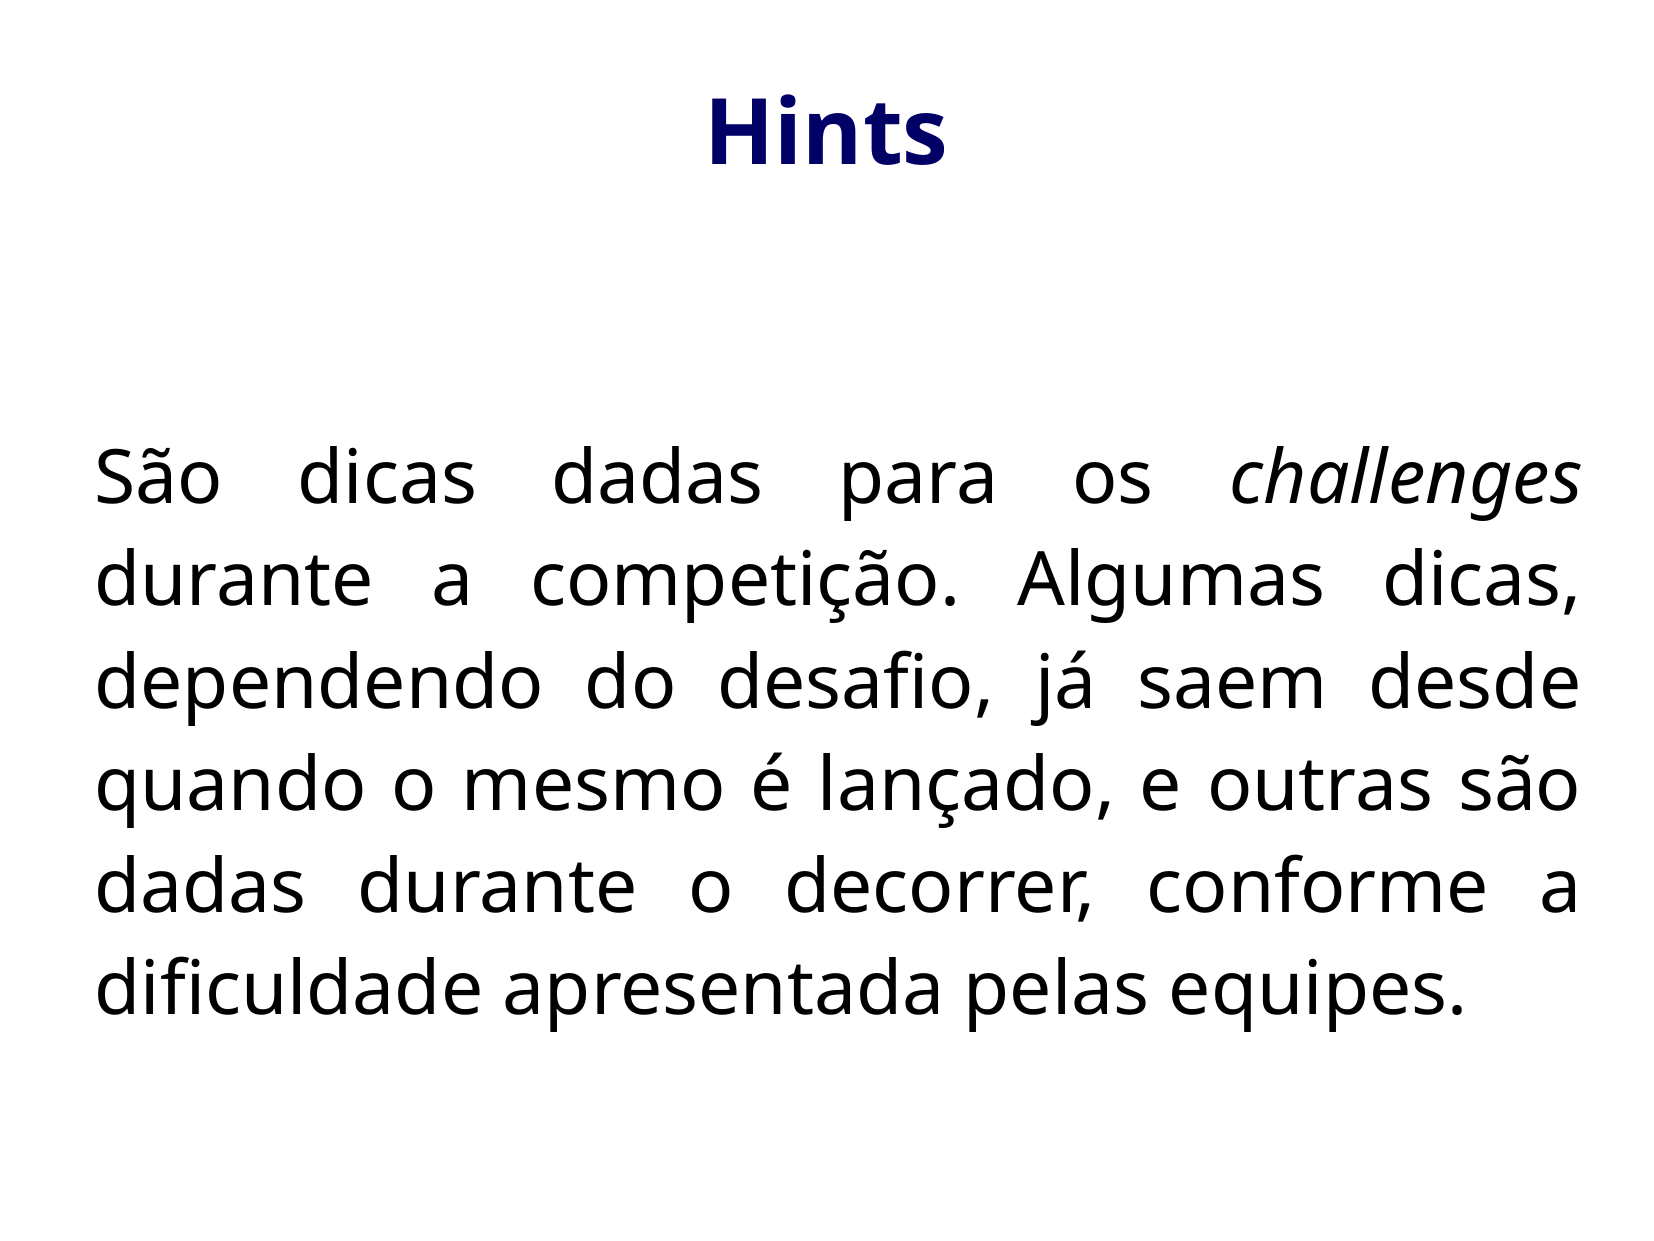

# Hints
São dicas dadas para os challenges durante a competição. Algumas dicas, dependendo do desafio, já saem desde quando o mesmo é lançado, e outras são dadas durante o decorrer, conforme a dificuldade apresentada pelas equipes.